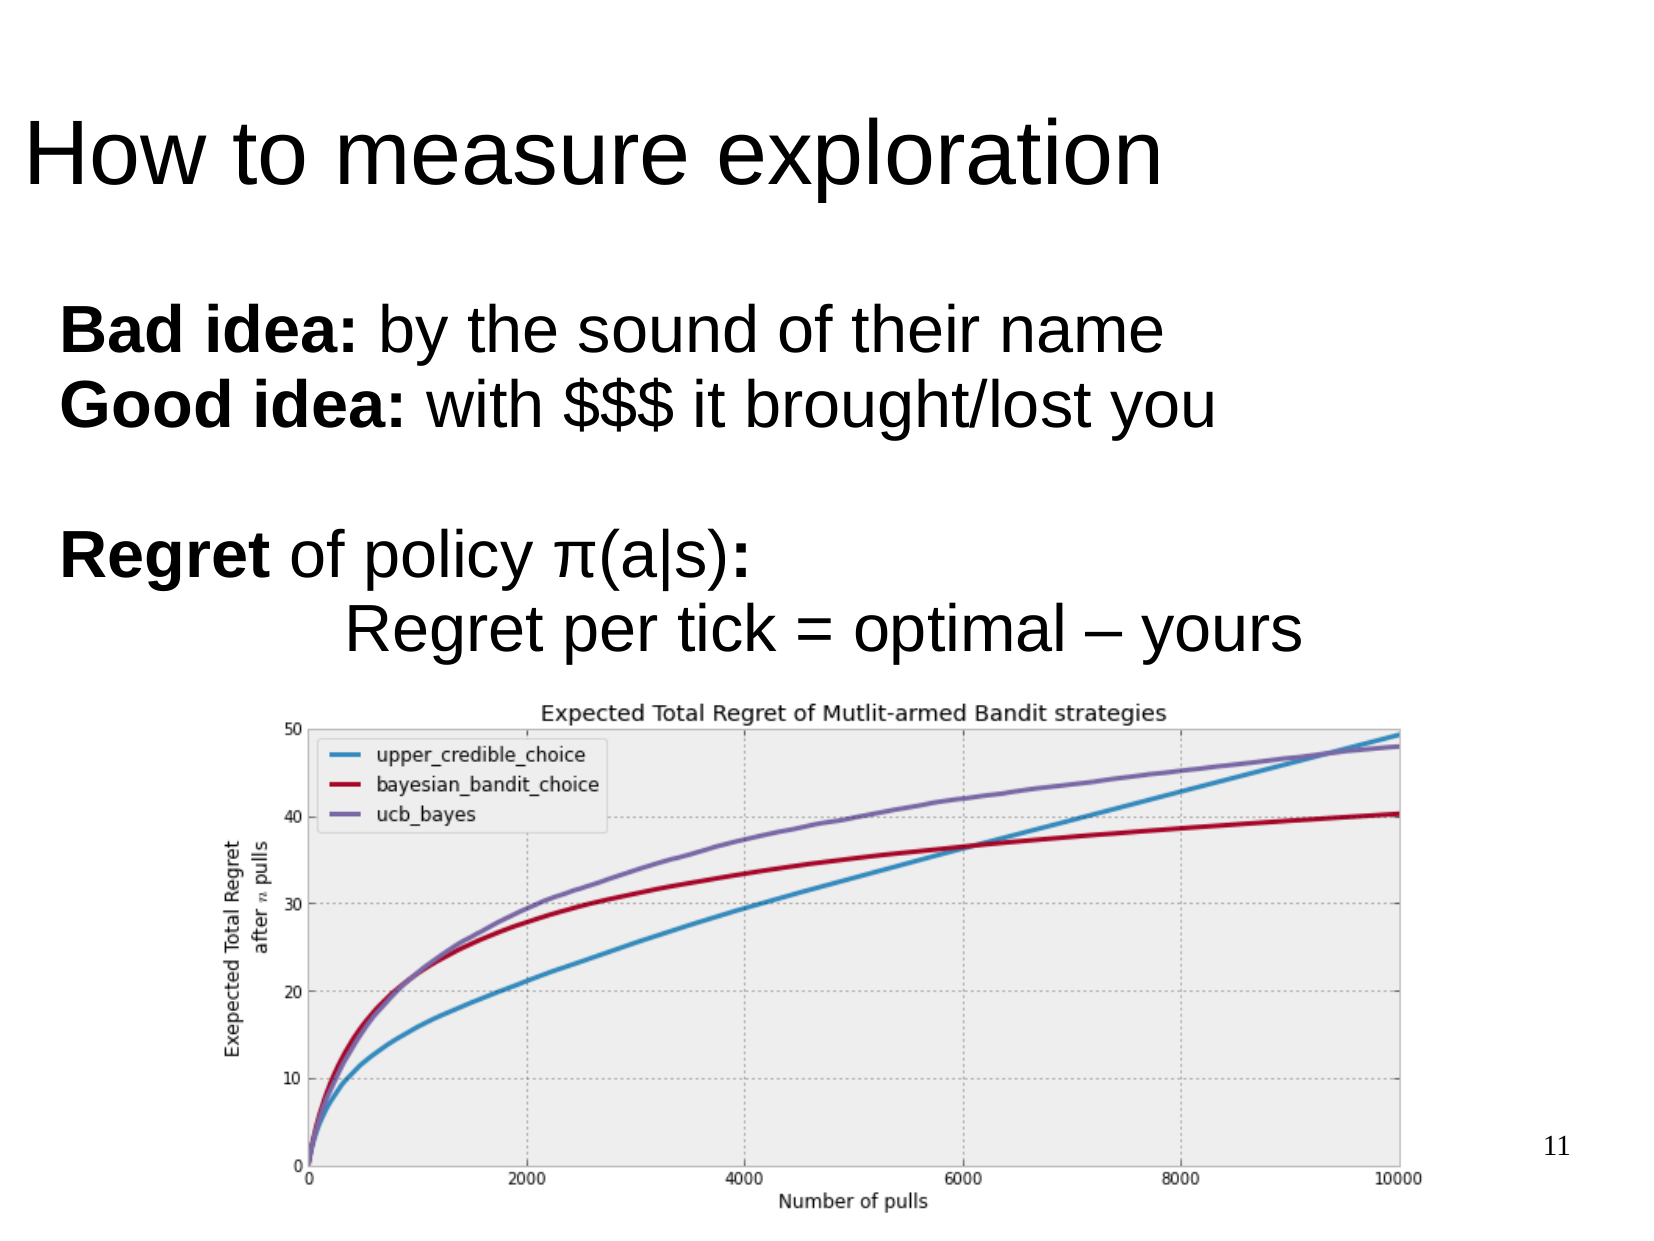

# How to measure exploration
Bad idea: by the sound of their name
Good idea: with $$$ it brought/lost you
Regret of policy π(a|s):
Regret per tick = optimal – yours
11